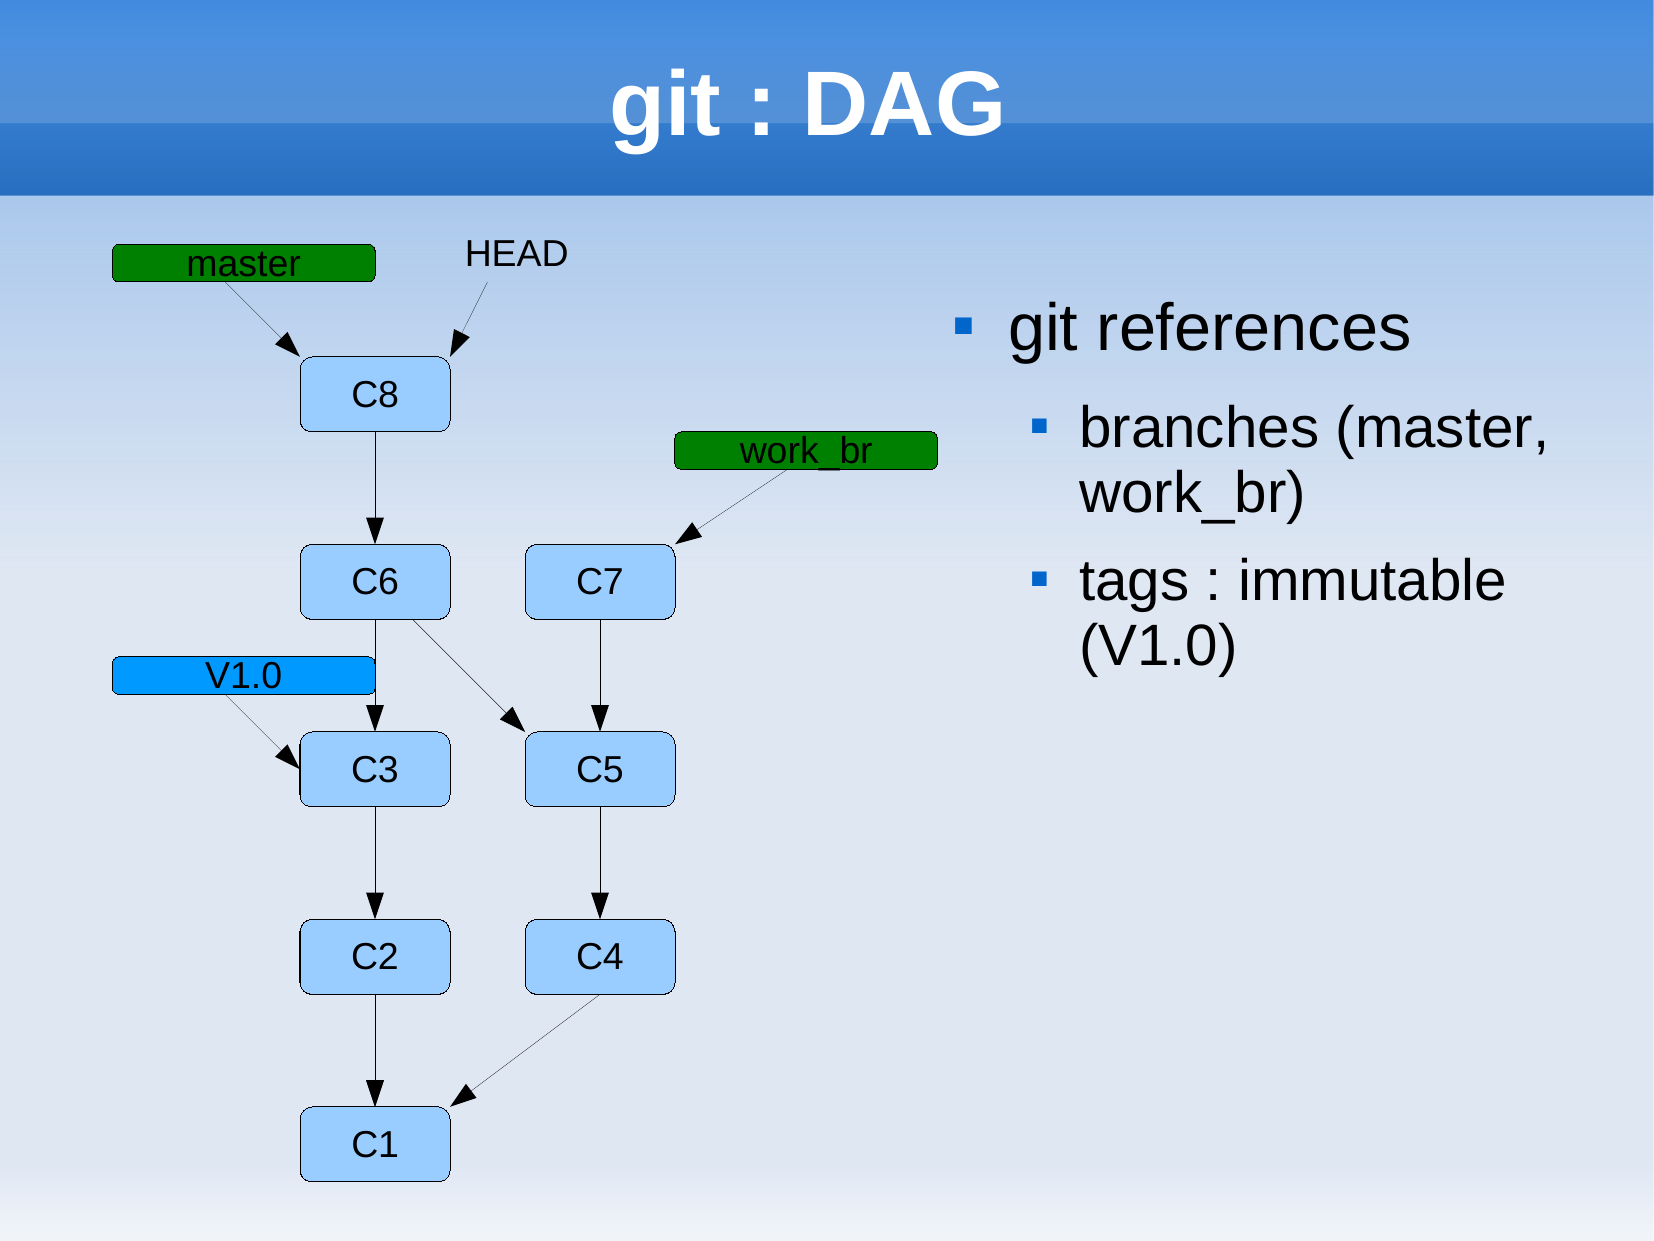

# git : DAG
HEAD
master
git references
branches (master, work_br)
tags : immutable (V1.0)
C1
C8
work_br
C1
C6
C7
V1.0
C1
C3
C5
C1
C2
C4
C1
C1